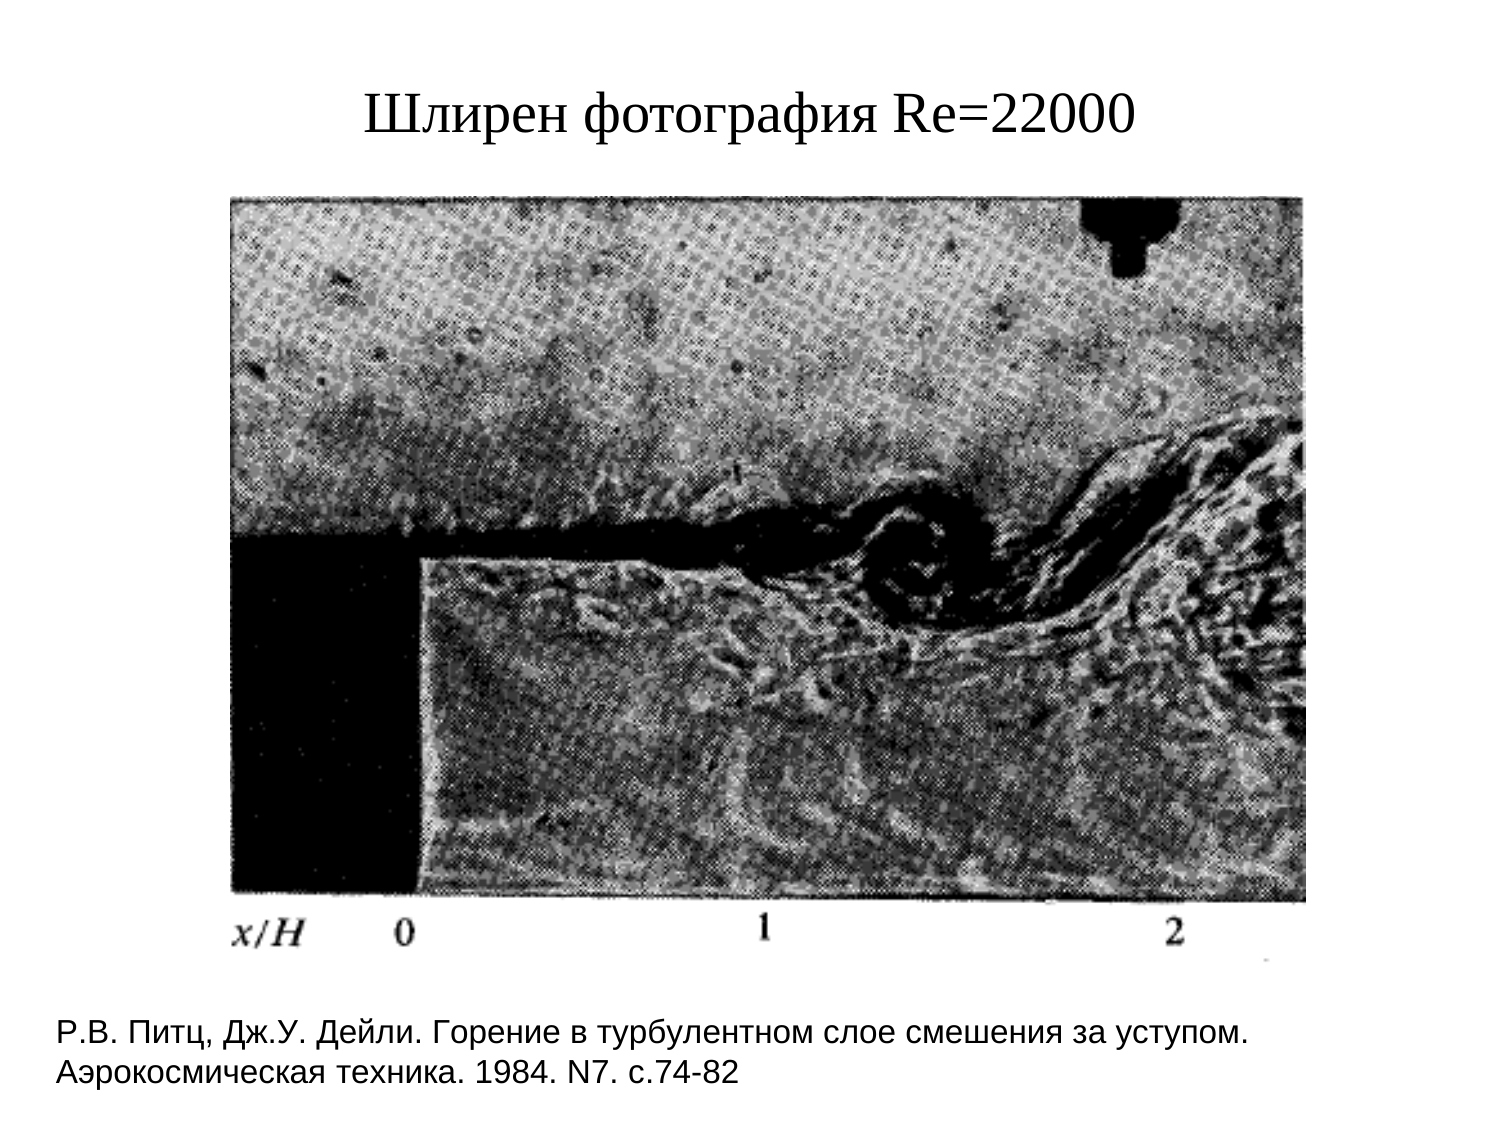

# Шлирен фотография Re=22000
Р.В. Питц, Дж.У. Дейли. Горение в турбулентном слое смешения за уступом.
Аэрокосмическая техника. 1984. N7. с.74-82